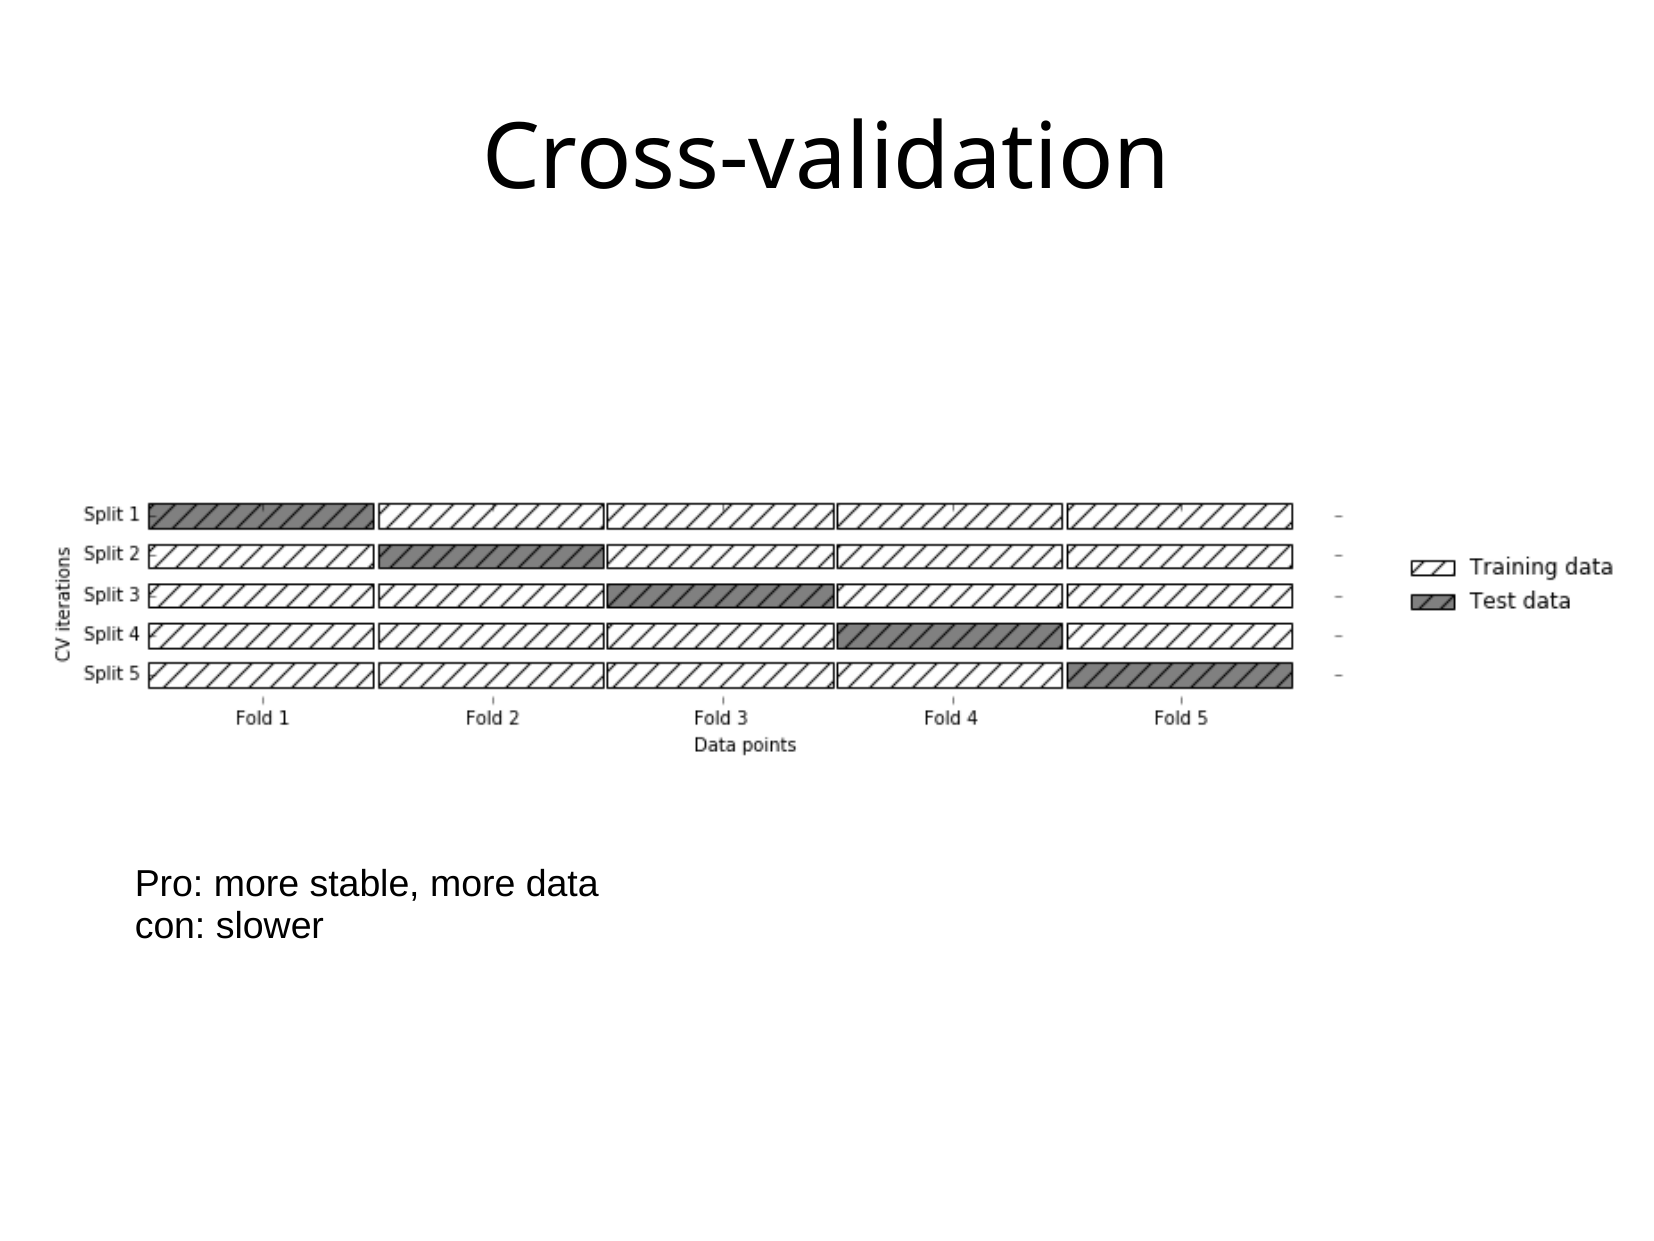

# Cross-validation
Pro: more stable, more data
con: slower